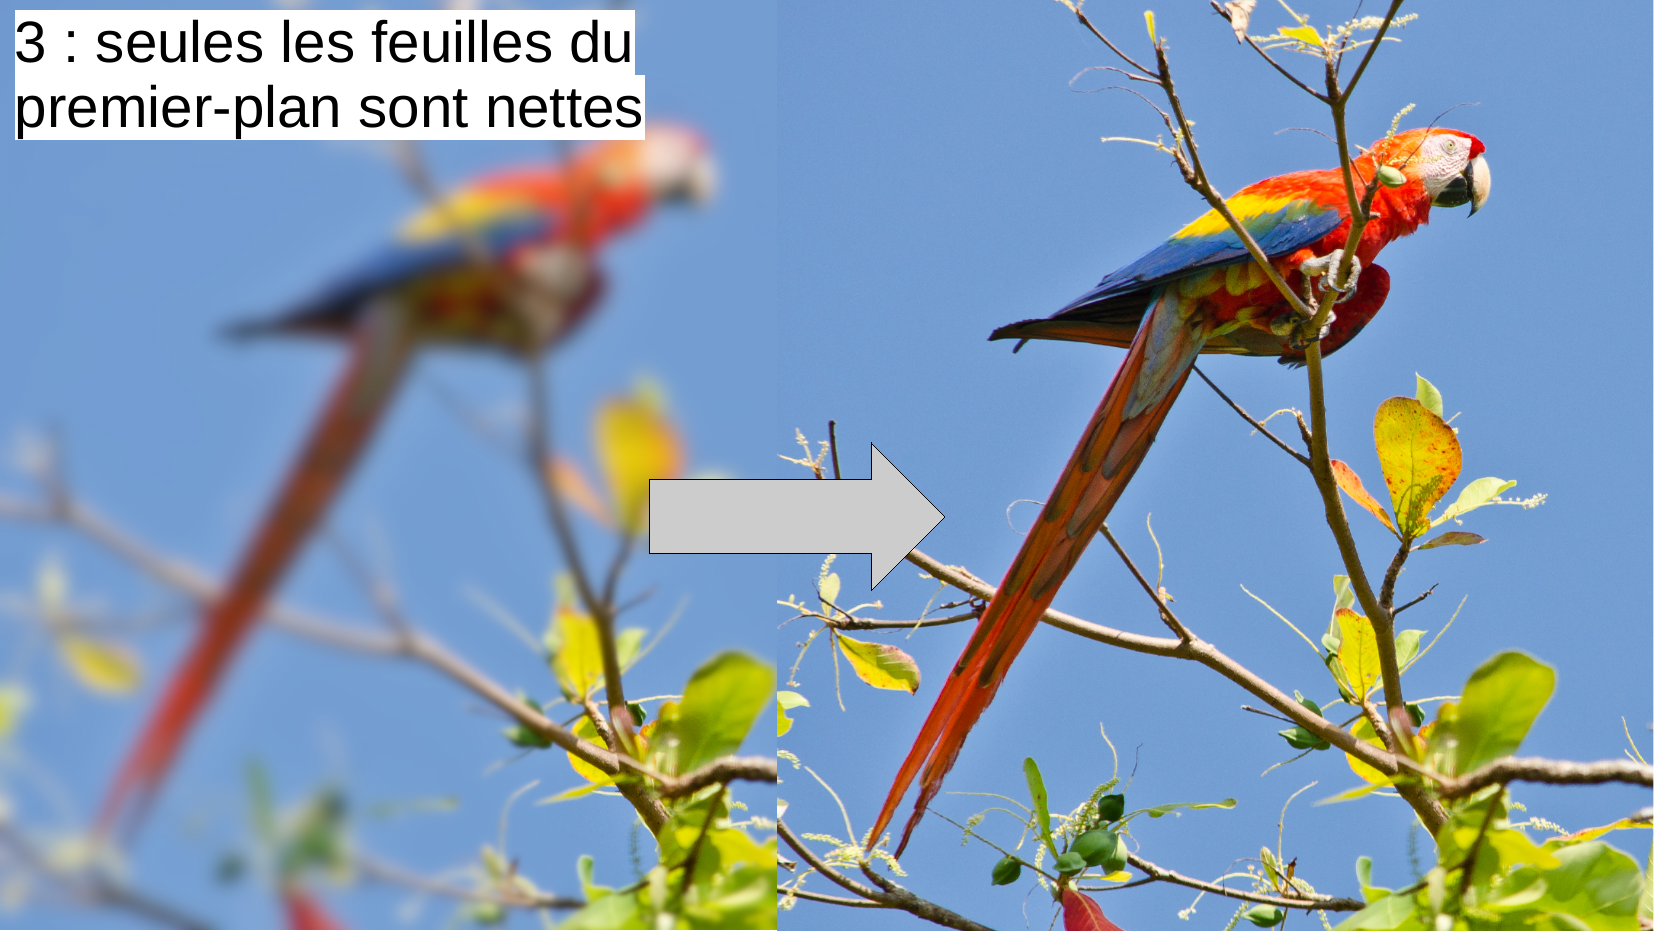

3 : seules les feuilles du
premier-plan sont nettes